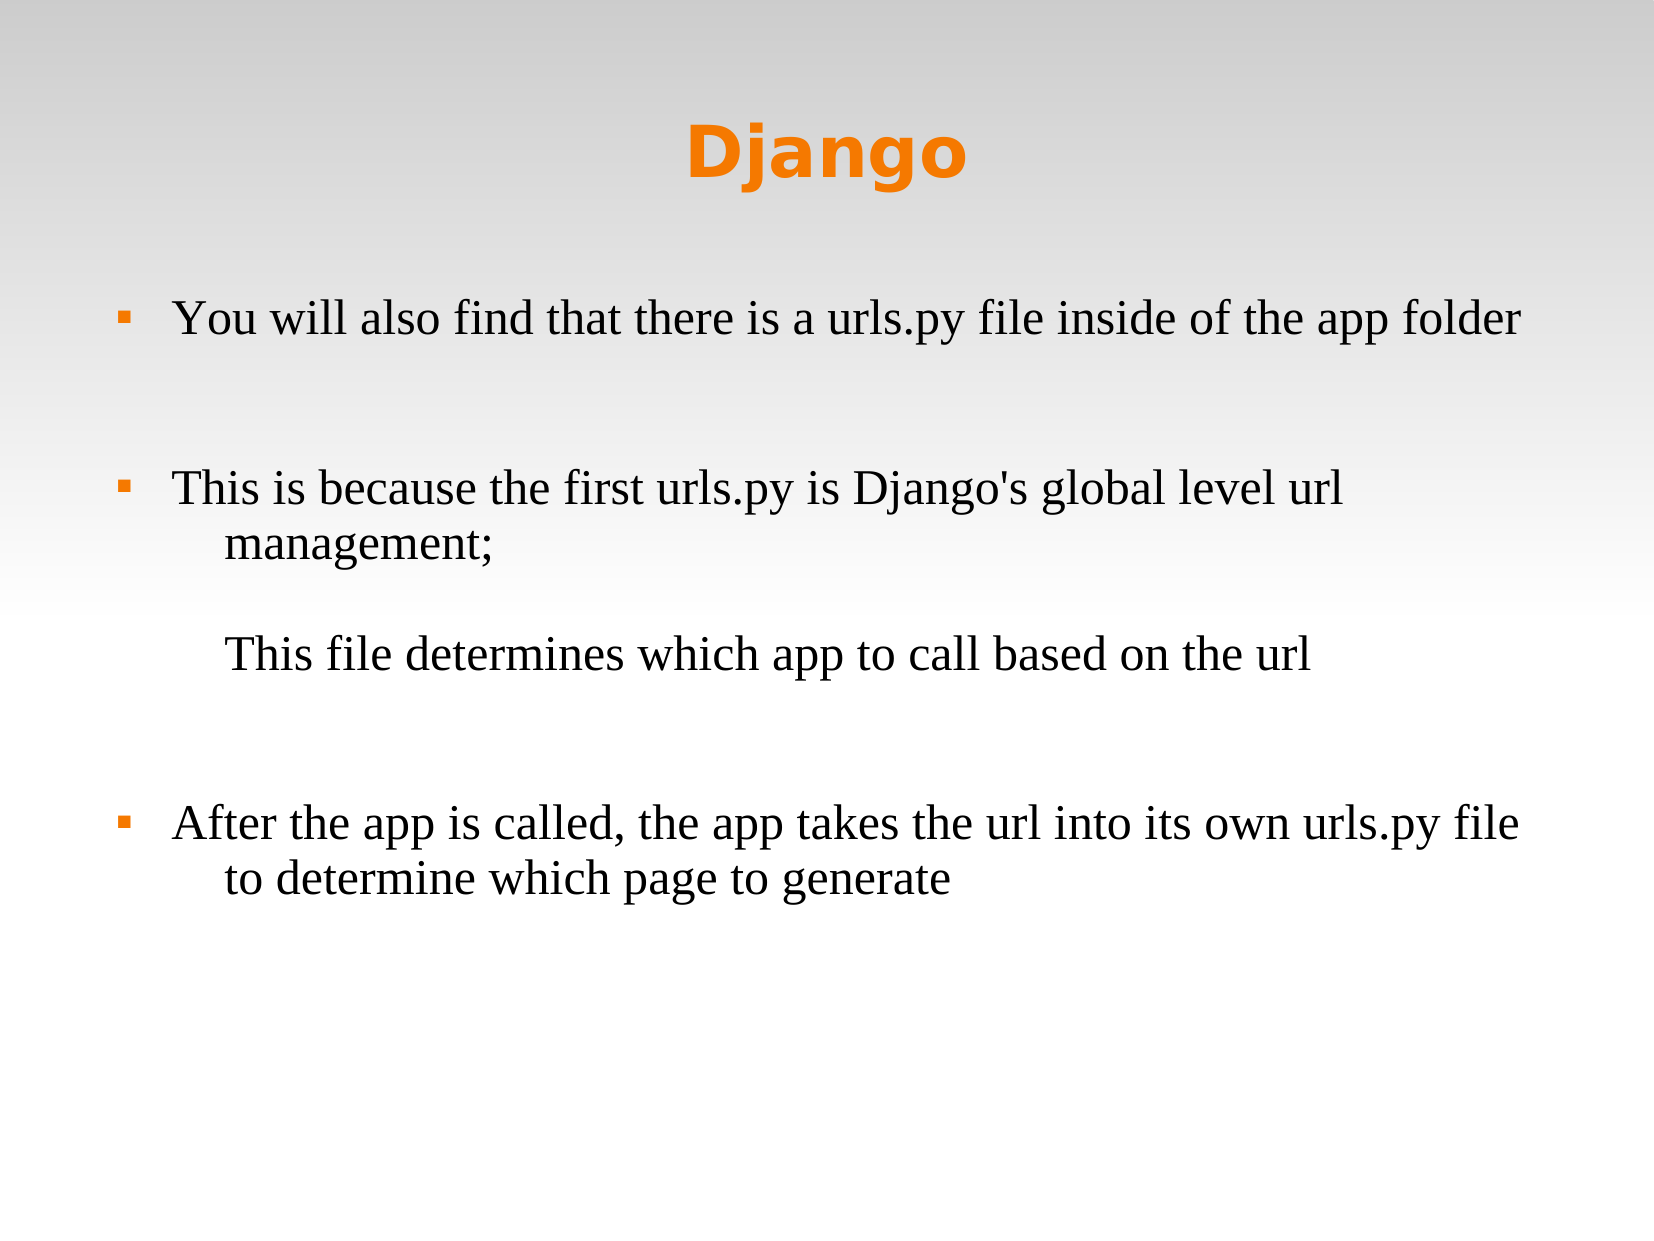

# Django
You will also find that there is a urls.py file inside of the app folder
This is because the first urls.py is Django's global level url management;
This file determines which app to call based on the url
After the app is called, the app takes the url into its own urls.py file to determine which page to generate